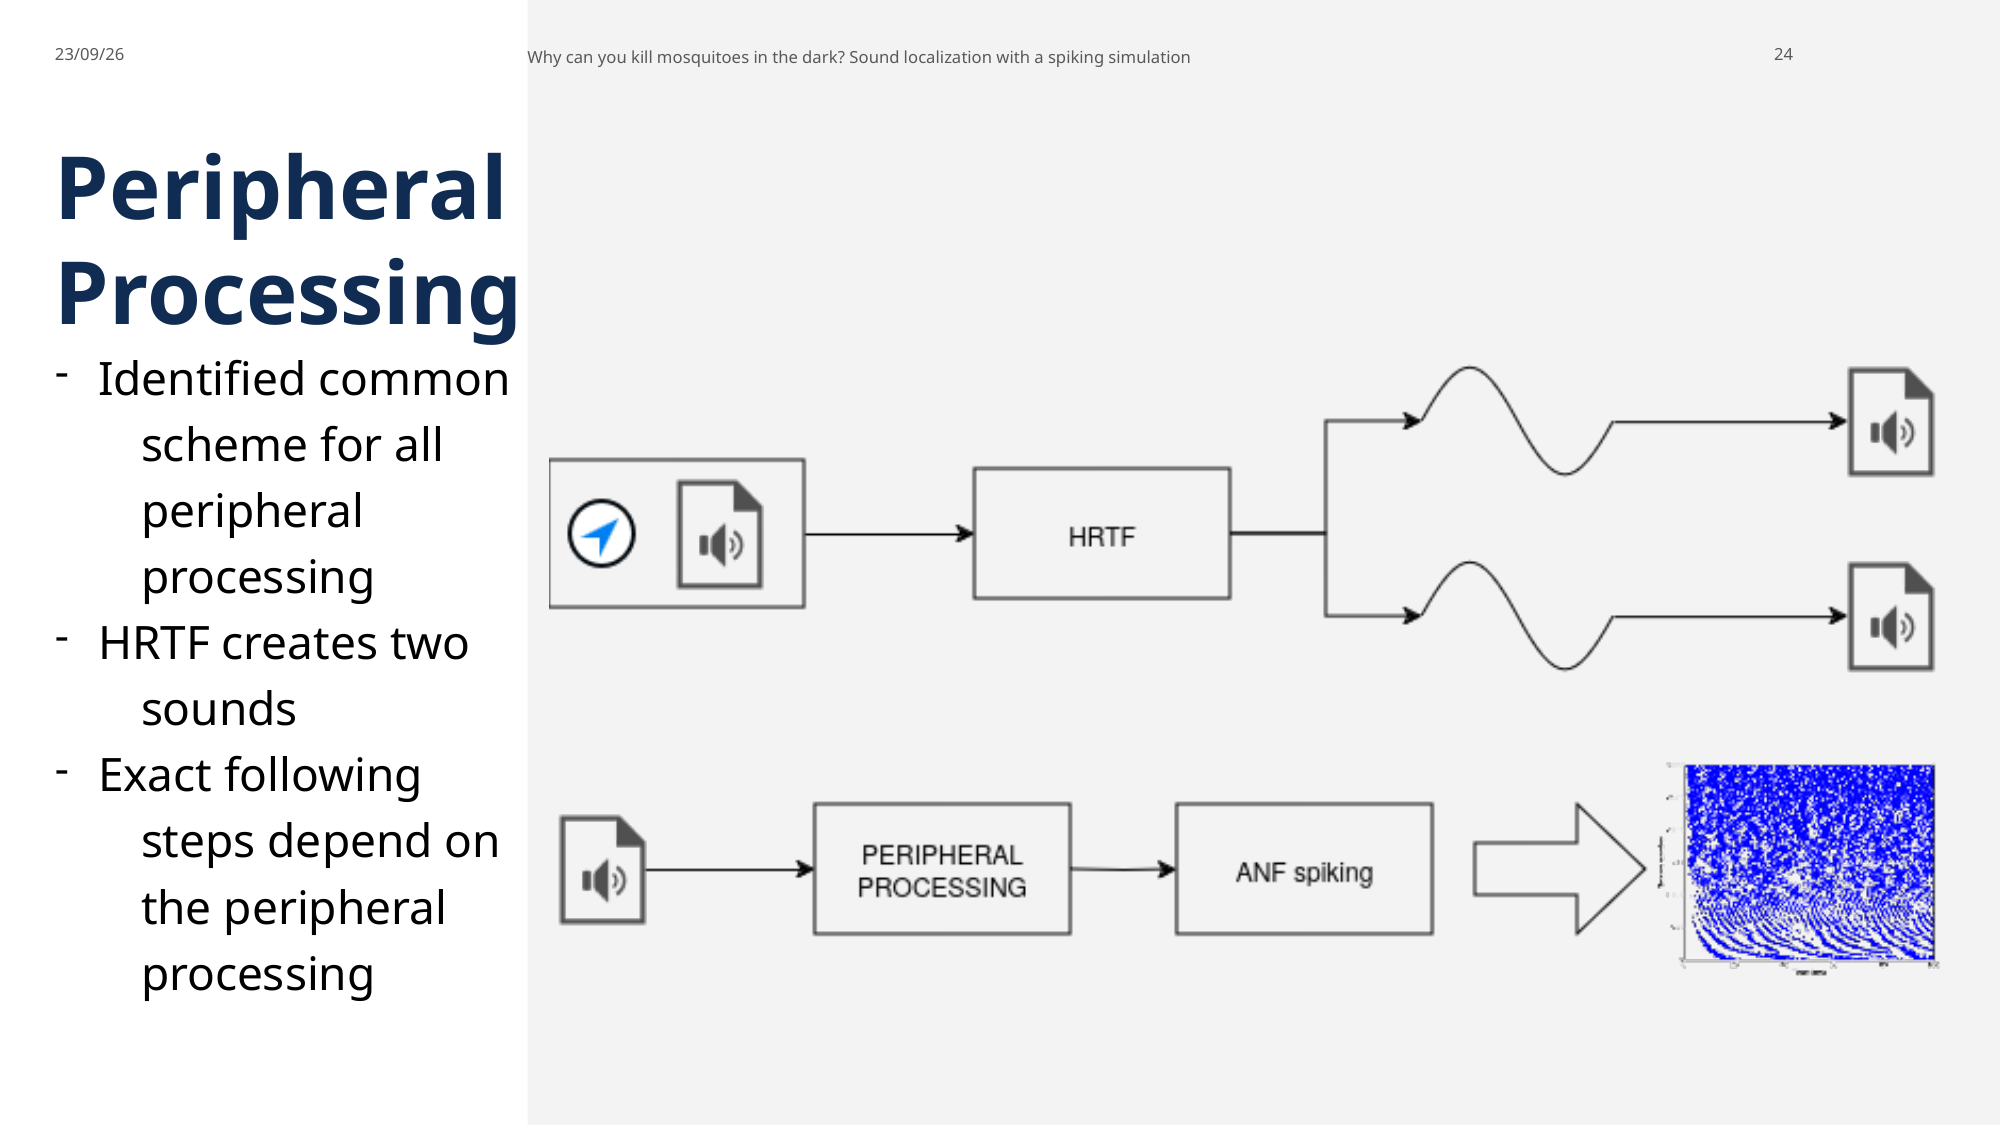

Why can you kill mosquitoes in the dark? Sound localization with a spiking simulation
# Peripheral Processing
Identified common scheme for all peripheral processing
HRTF creates two sounds
Exact following steps depend on the peripheral processing